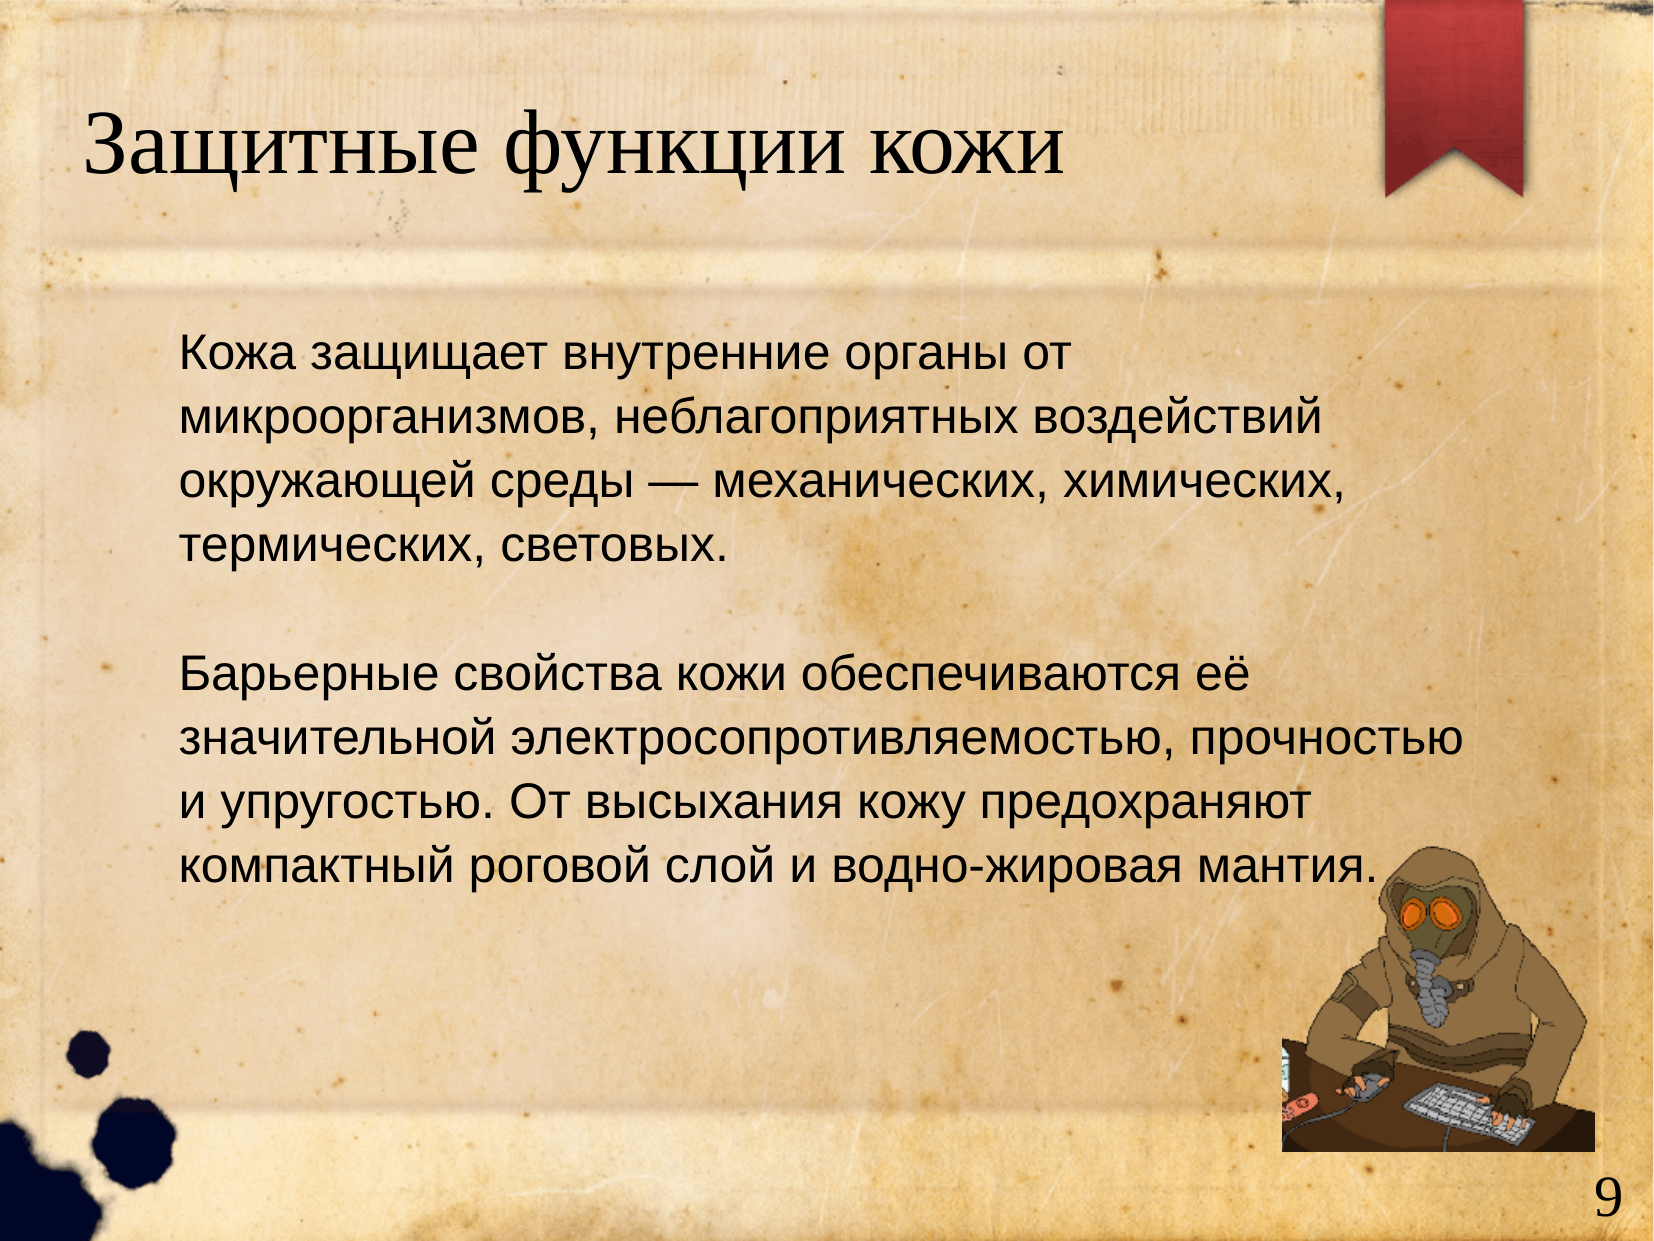

Защитные функции кожи
Кожа защищает внутренние органы от микроорганизмов, неблагоприятных воздействий окружающей среды — механических, химических, термических, световых.
Барьерные свойства кожи обеспечиваются её значительной электросопротивляемостью, прочностью и упругостью. От высыхания кожу предохраняют компактный роговой слой и водно-жировая мантия.
# 9